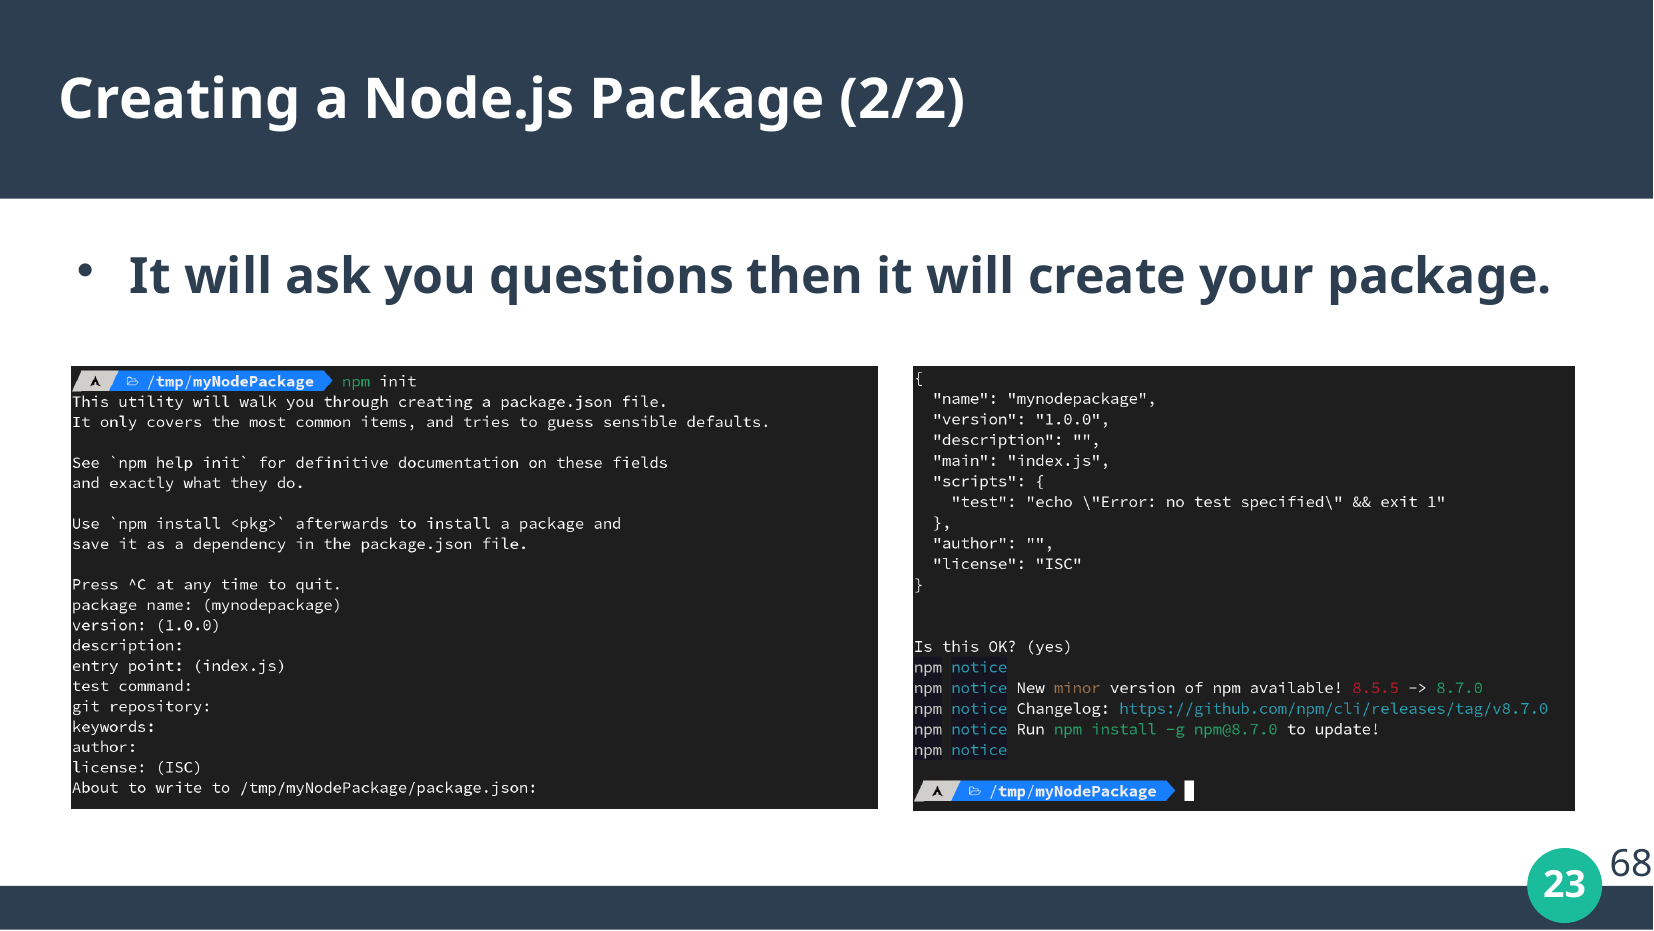

# Creating a Node.js Package (2/2)
It will ask you questions then it will create your package.
68